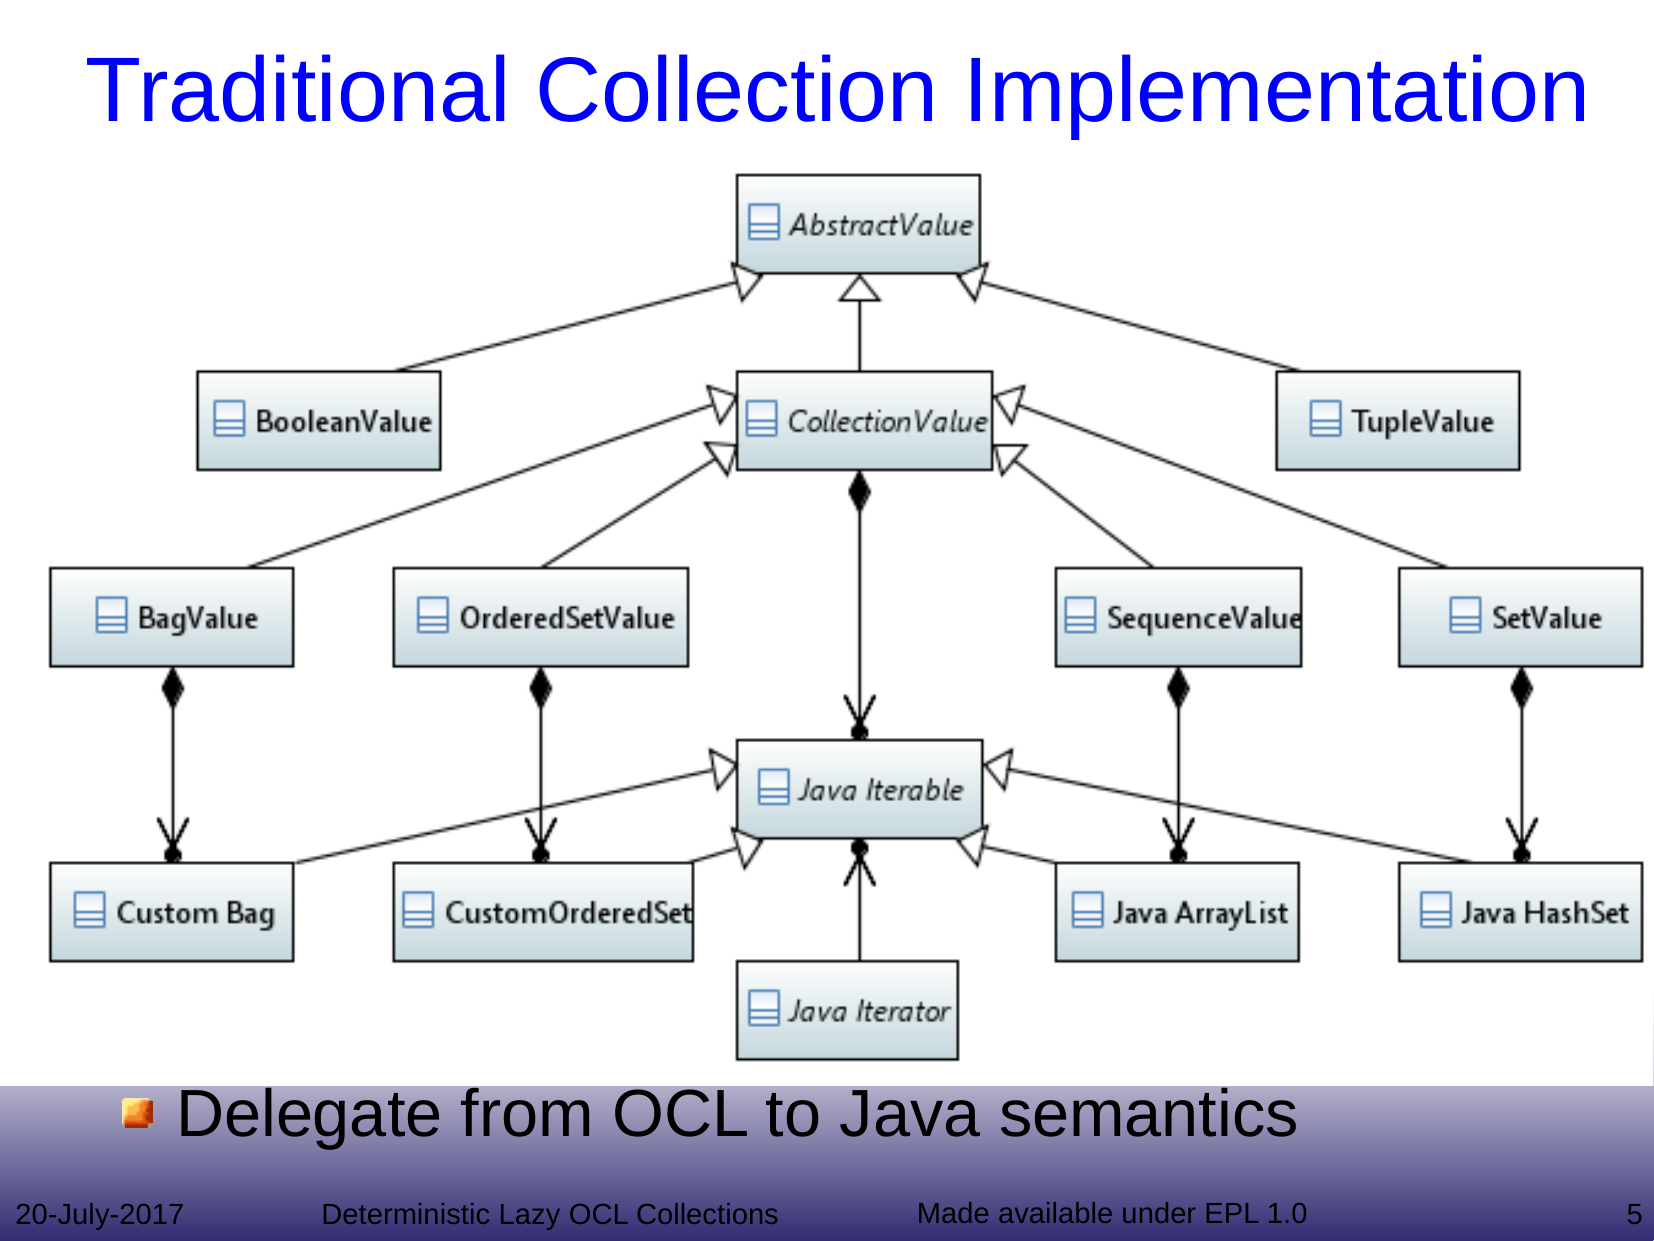

# Traditional Collection Implementation
Delegate from OCL to Java semantics
20-July-2017
Deterministic Lazy OCL Collections
5